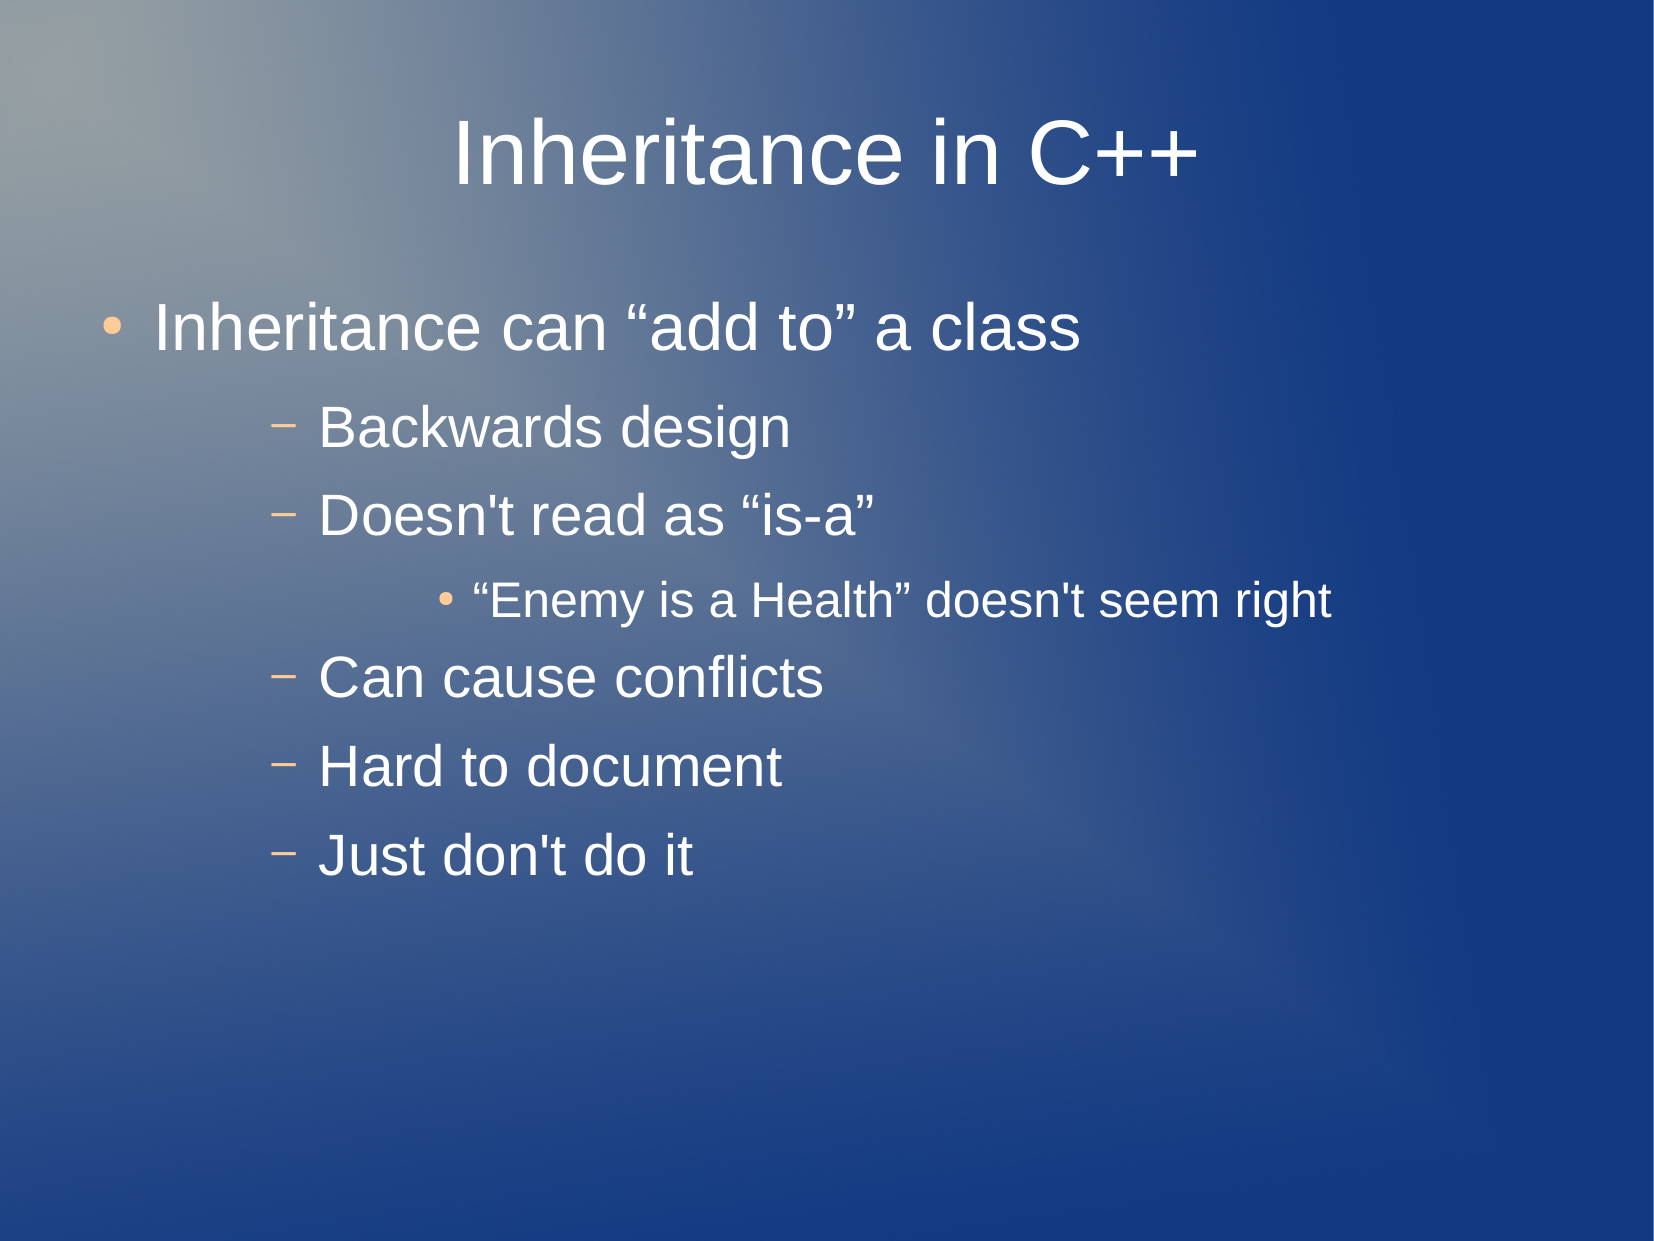

# Inheritance in C++
Inheritance can “add to” a class
Backwards design
Doesn't read as “is-a”
“Enemy is a Health” doesn't seem right
Can cause conflicts
Hard to document
Just don't do it